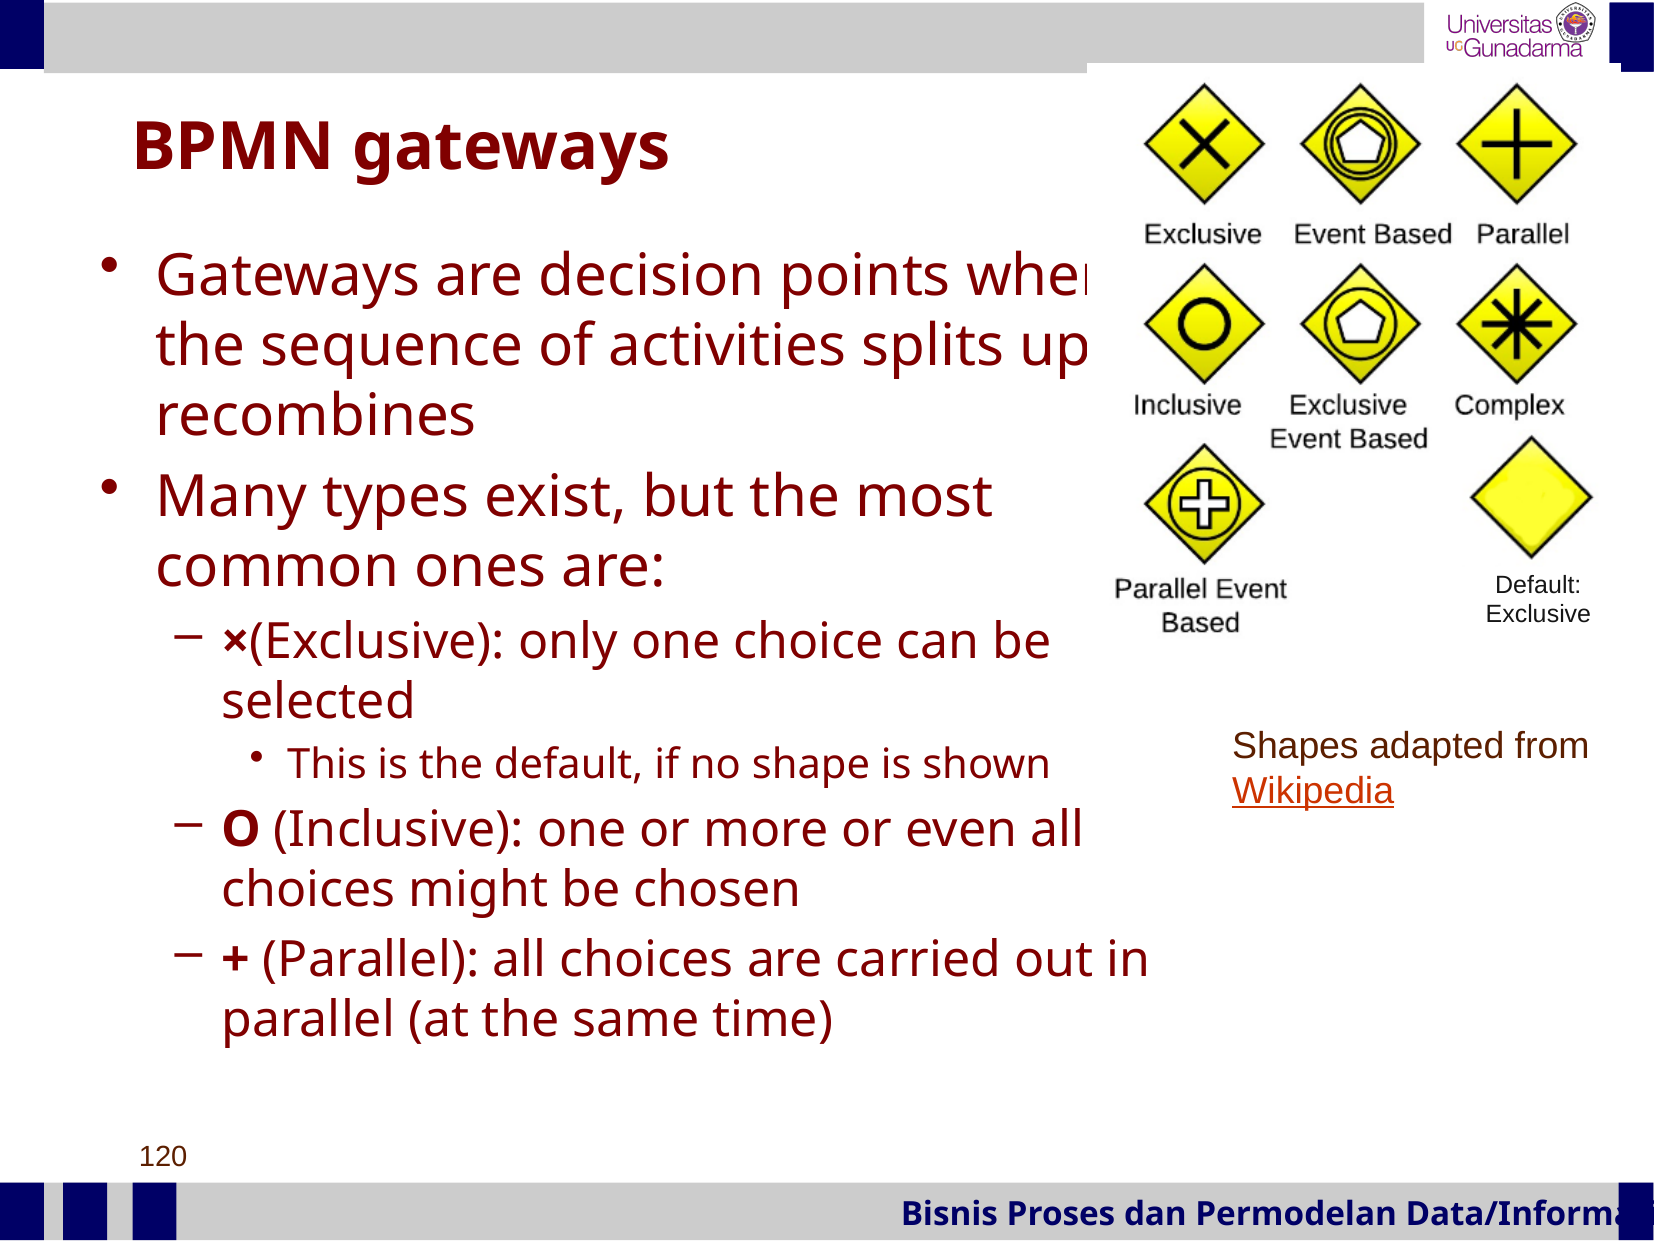

# BPMN gateways
Default:
Exclusive
Gateways are decision points where the sequence of activities splits up or recombines
Many types exist, but the most common ones are:
×(Exclusive): only one choice can be selected
This is the default, if no shape is shown
O (Inclusive): one or more or even all choices might be chosen
+ (Parallel): all choices are carried out in parallel (at the same time)
Shapes adapted from Wikipedia